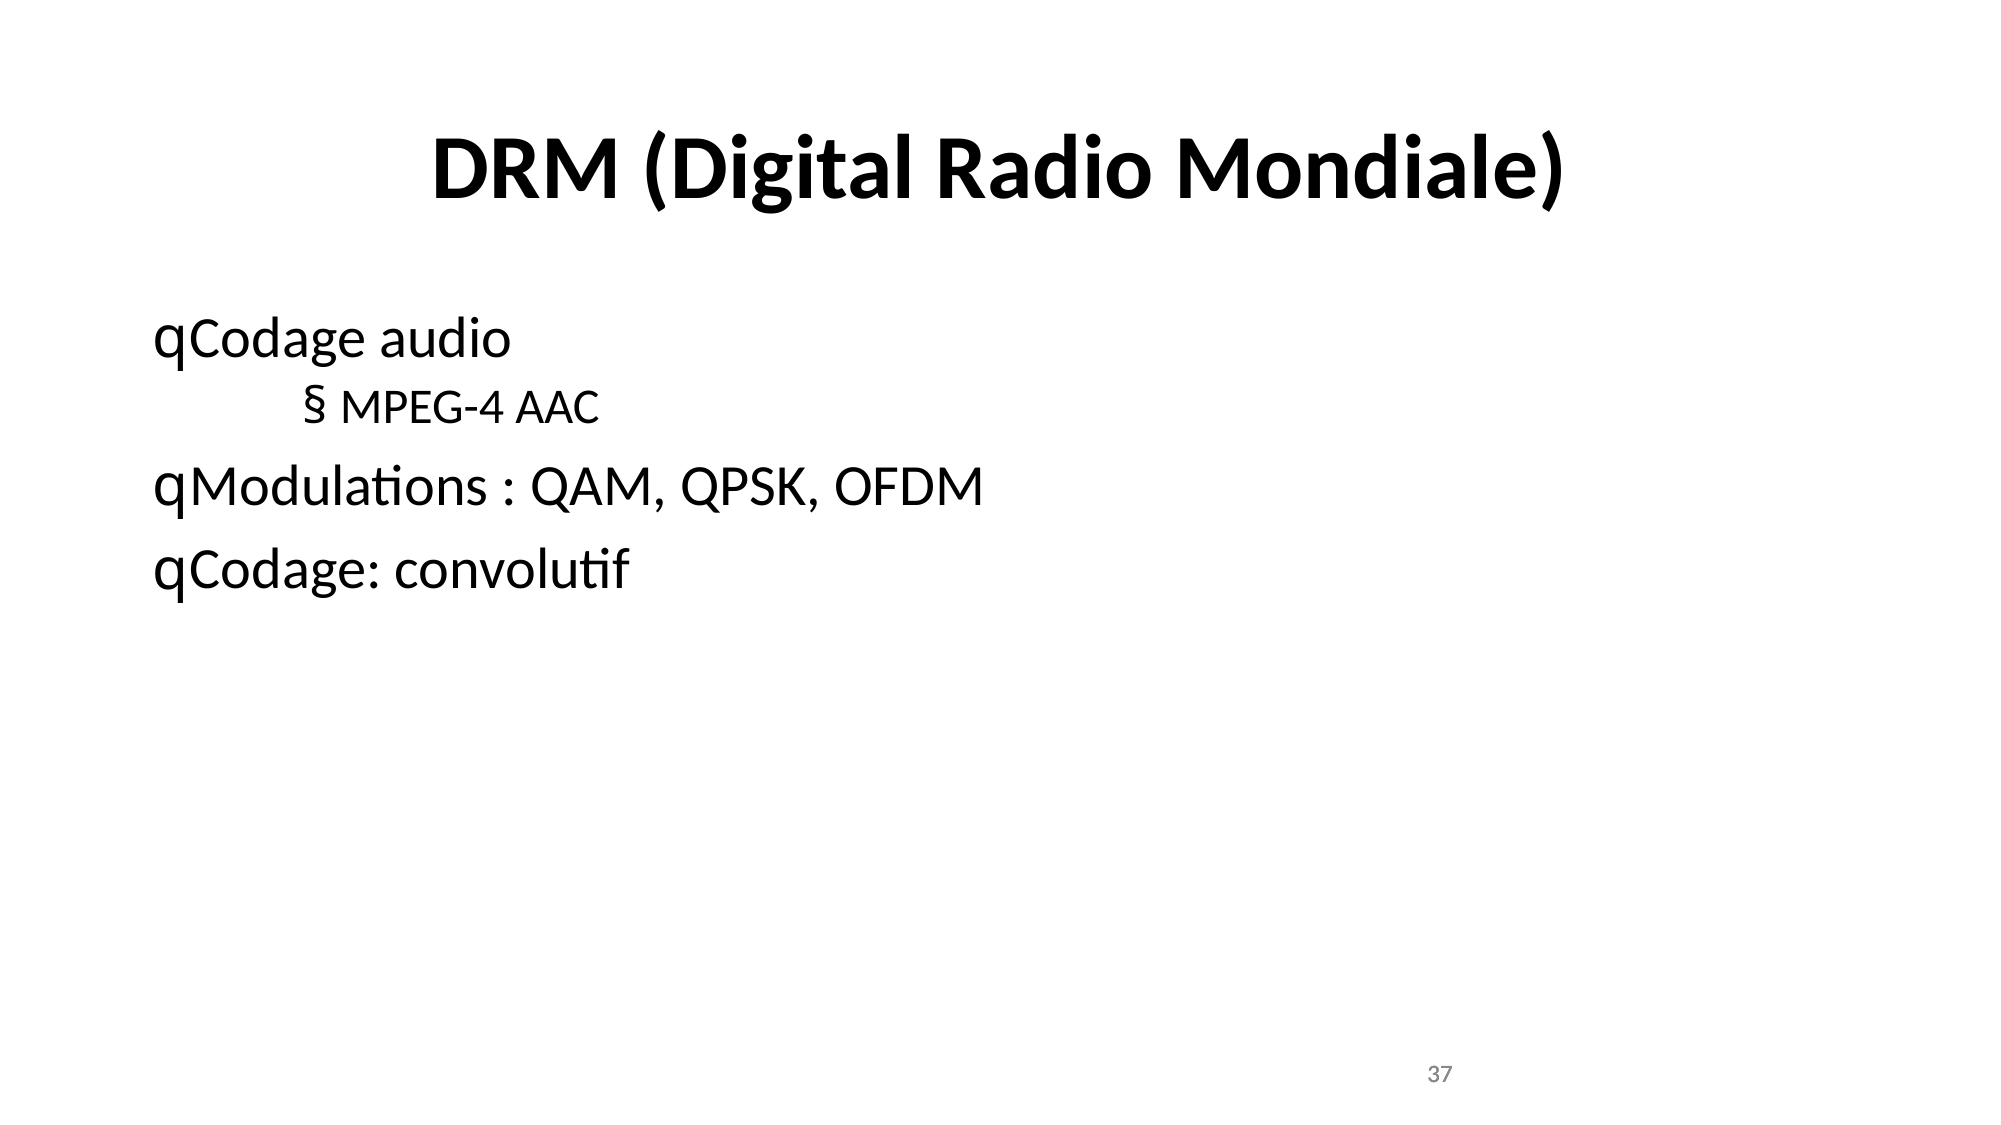

# DRM (Digital Radio Mondiale)
Codage audio
MPEG-4 AAC
Modulations : QAM, QPSK, OFDM
Codage: convolutif